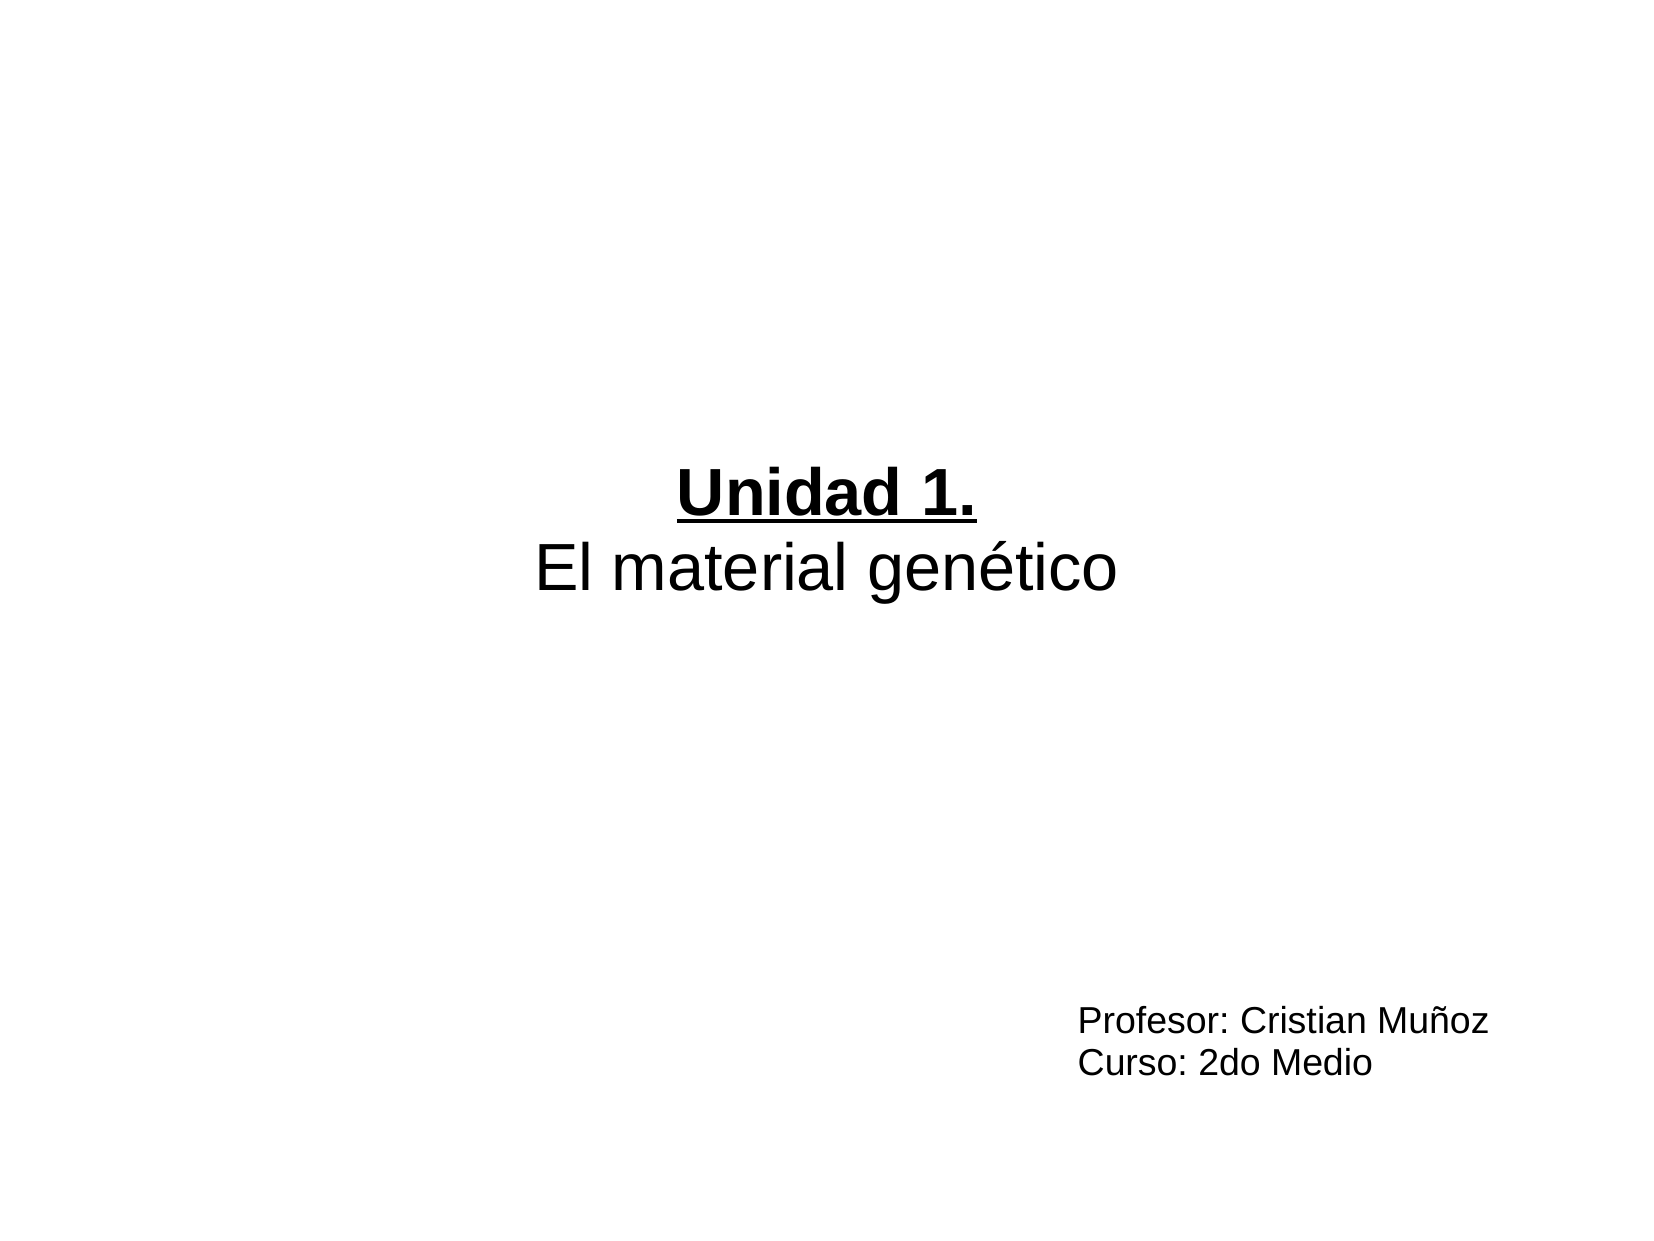

# Unidad 1.
El material genético
Profesor: Cristian Muñoz
Curso: 2do Medio